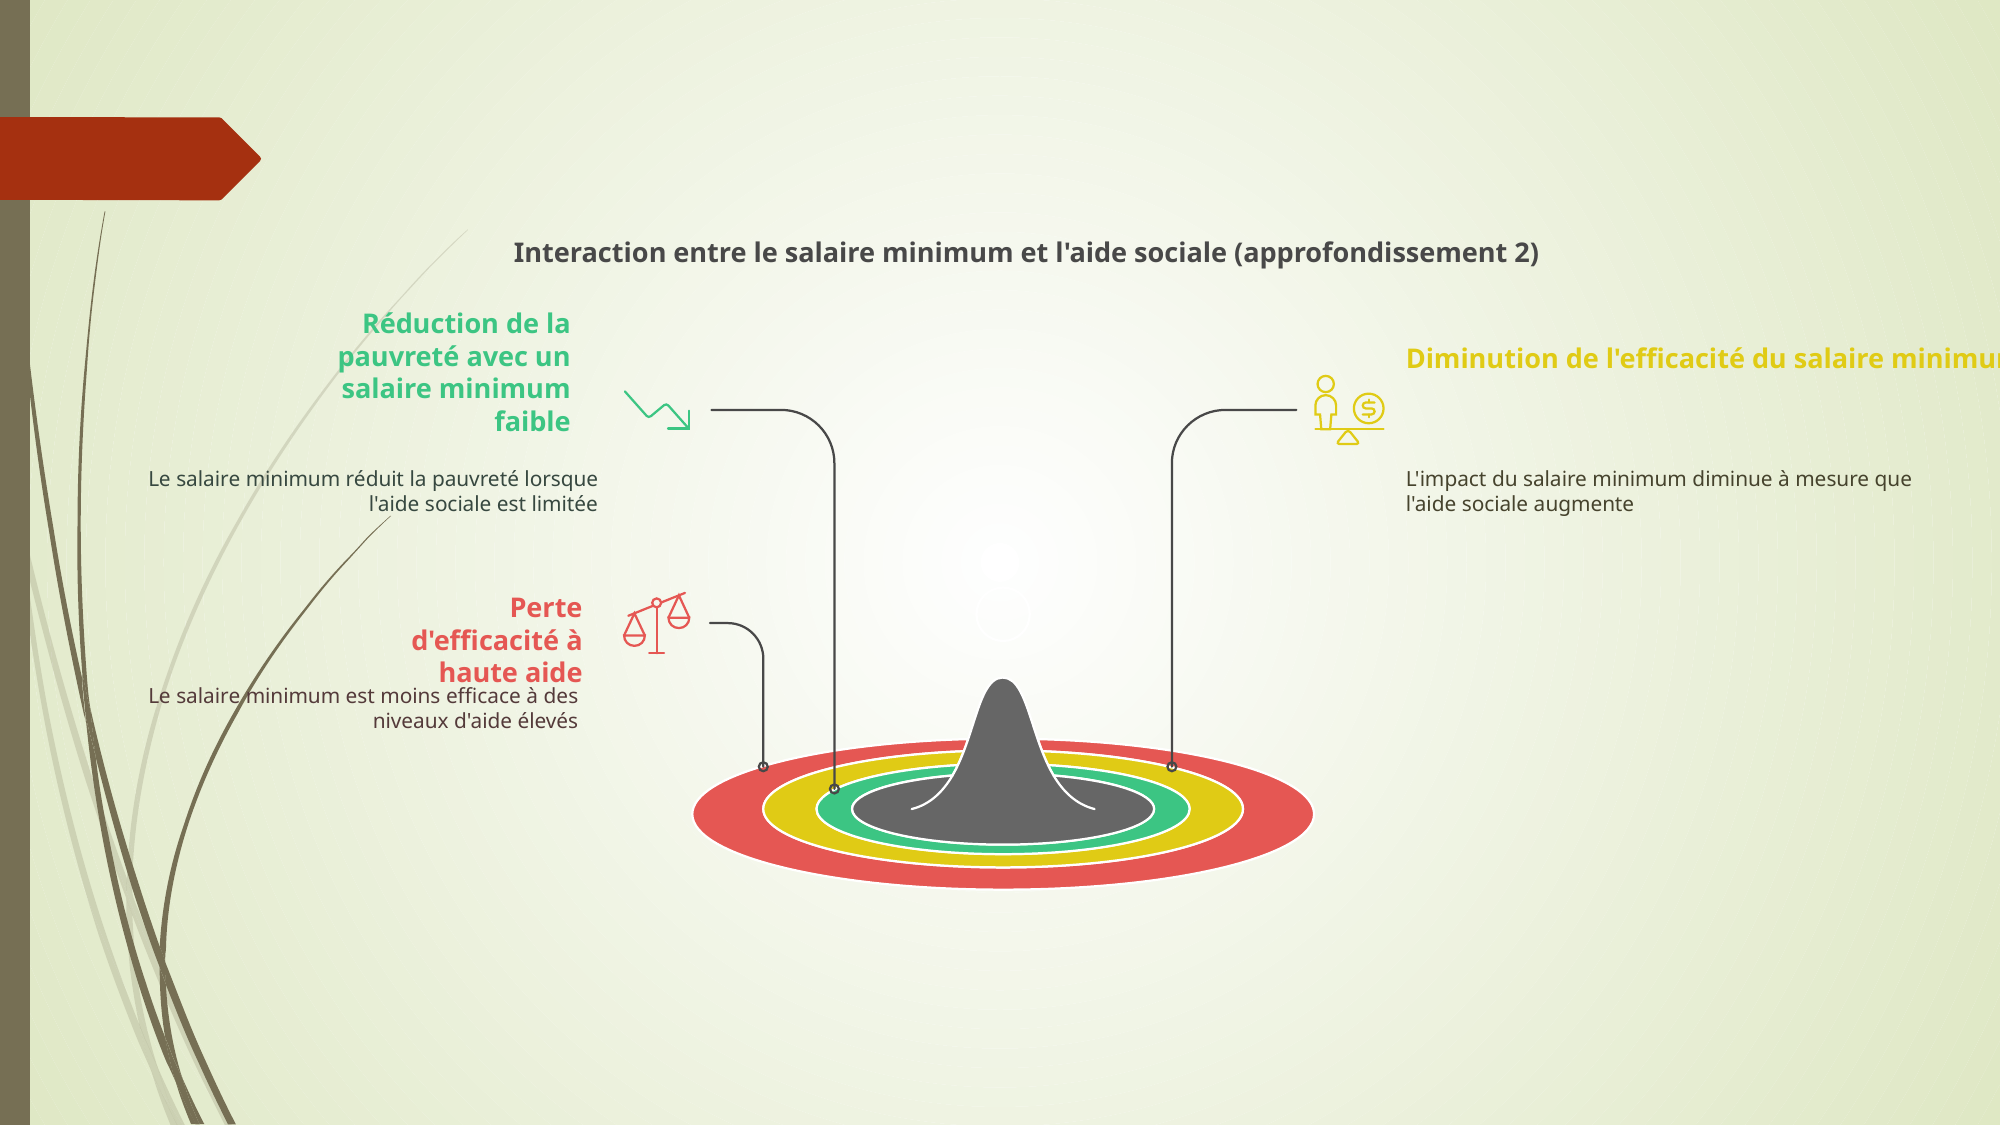

Interaction entre le salaire minimum et l'aide sociale (approfondissement 2)
Réduction de la pauvreté avec un salaire minimum faible
Diminution de l'efficacité du salaire minimum
Le salaire minimum réduit la pauvreté lorsque l'aide sociale est limitée
L'impact du salaire minimum diminue à mesure que l'aide sociale augmente
Perte d'efficacité à haute aide
Le salaire minimum est moins efficace à des niveaux d'aide élevés